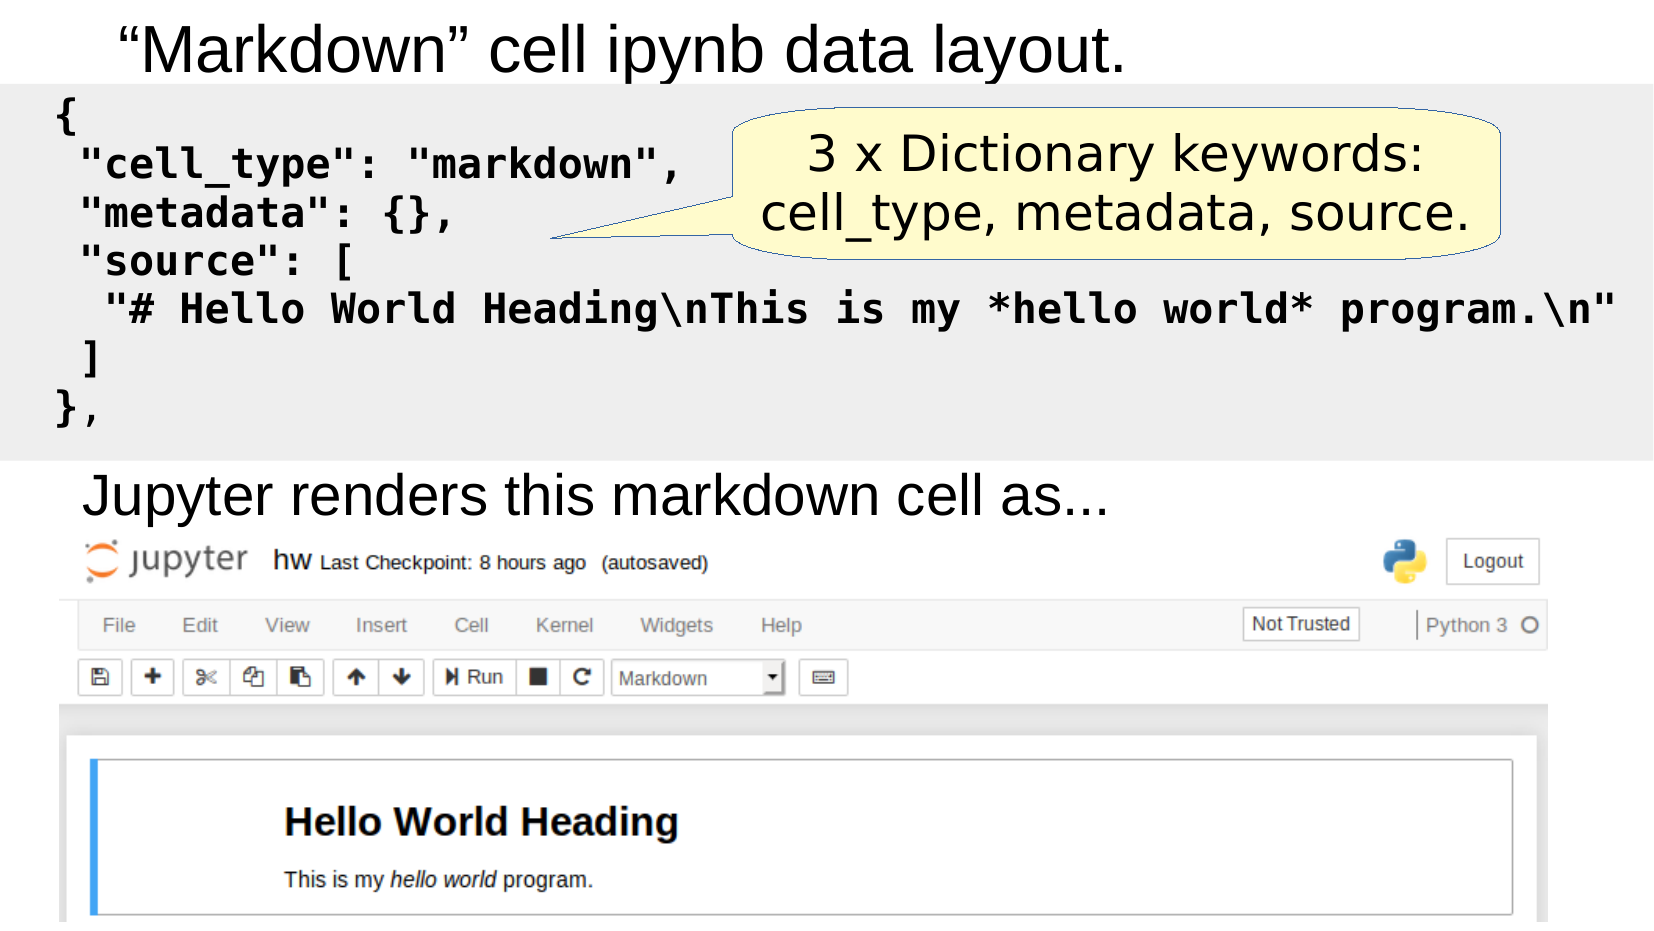

“Markdown” cell ipynb data layout.
 {
 "cell_type": "markdown",
 "metadata": {},
 "source": [
 "# Hello World Heading\nThis is my *hello world* program.\n"
 ]
 },
3 x Dictionary keywords:
cell_type, metadata, source.
Jupyter renders this markdown cell as...